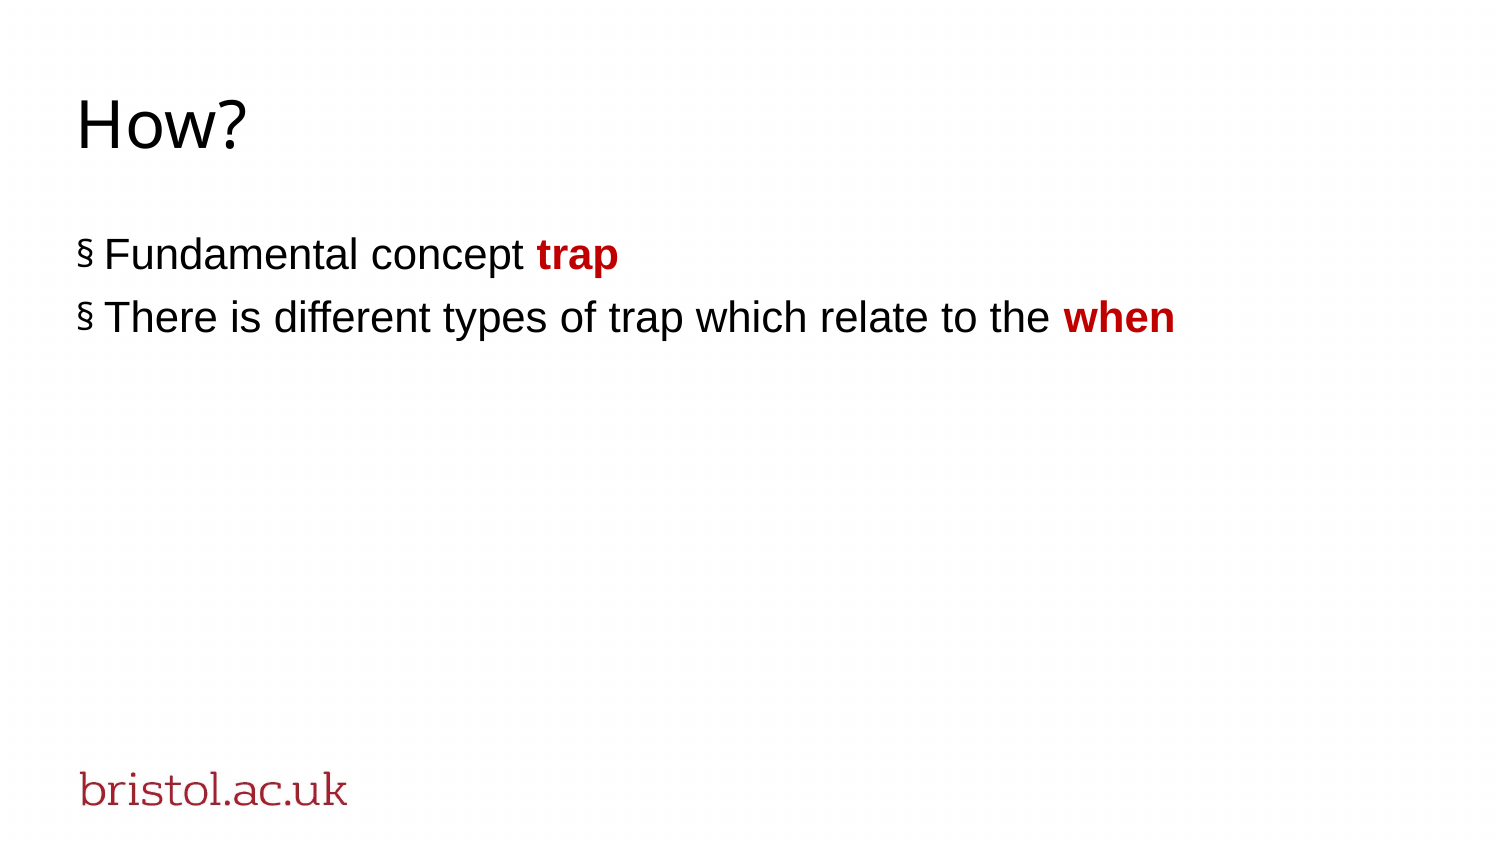

# How?
Fundamental concept trap
There is different types of trap which relate to the when